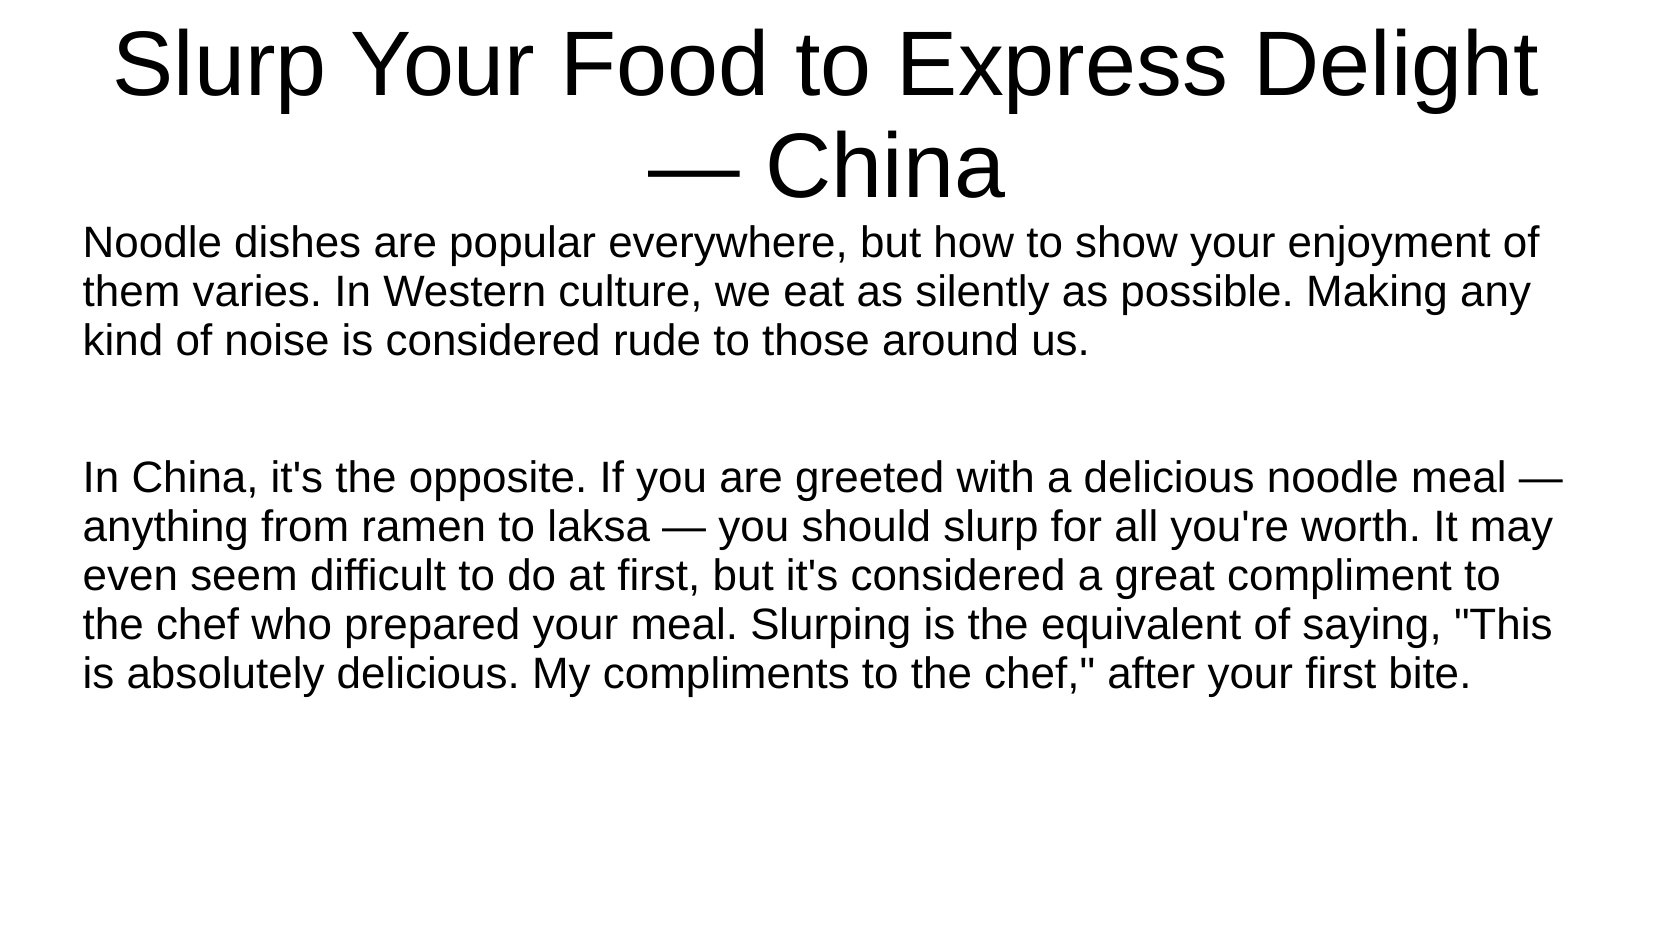

# Slurp Your Food to Express Delight — China
Noodle dishes are popular everywhere, but how to show your enjoyment of them varies. In Western culture, we eat as silently as possible. Making any kind of noise is considered rude to those around us.
In China, it's the opposite. If you are greeted with a delicious noodle meal — anything from ramen to laksa — you should slurp for all you're worth. It may even seem difficult to do at first, but it's considered a great compliment to the chef who prepared your meal. Slurping is the equivalent of saying, "This is absolutely delicious. My compliments to the chef," after your first bite.